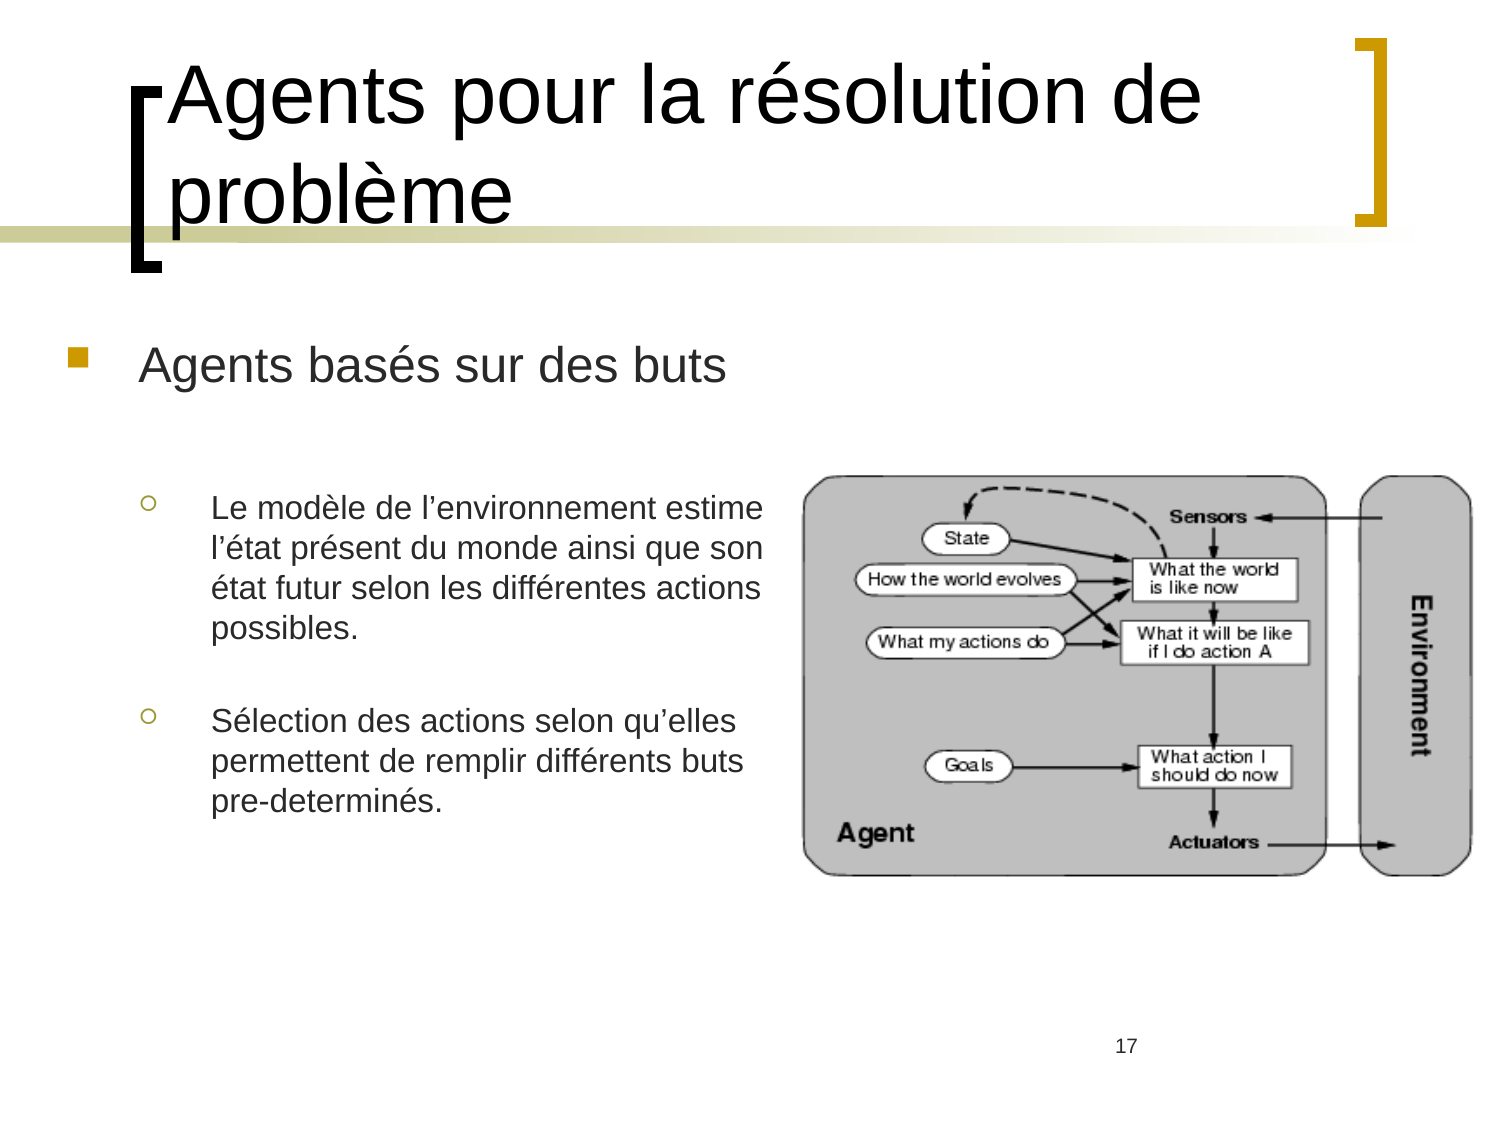

# Agents pour la résolution de problème
Agents basés sur des buts
Le modèle de l’environnement estime l’état présent du monde ainsi que son état futur selon les différentes actions possibles.
Sélection des actions selon qu’elles permettent de remplir différents buts pre-determinés.